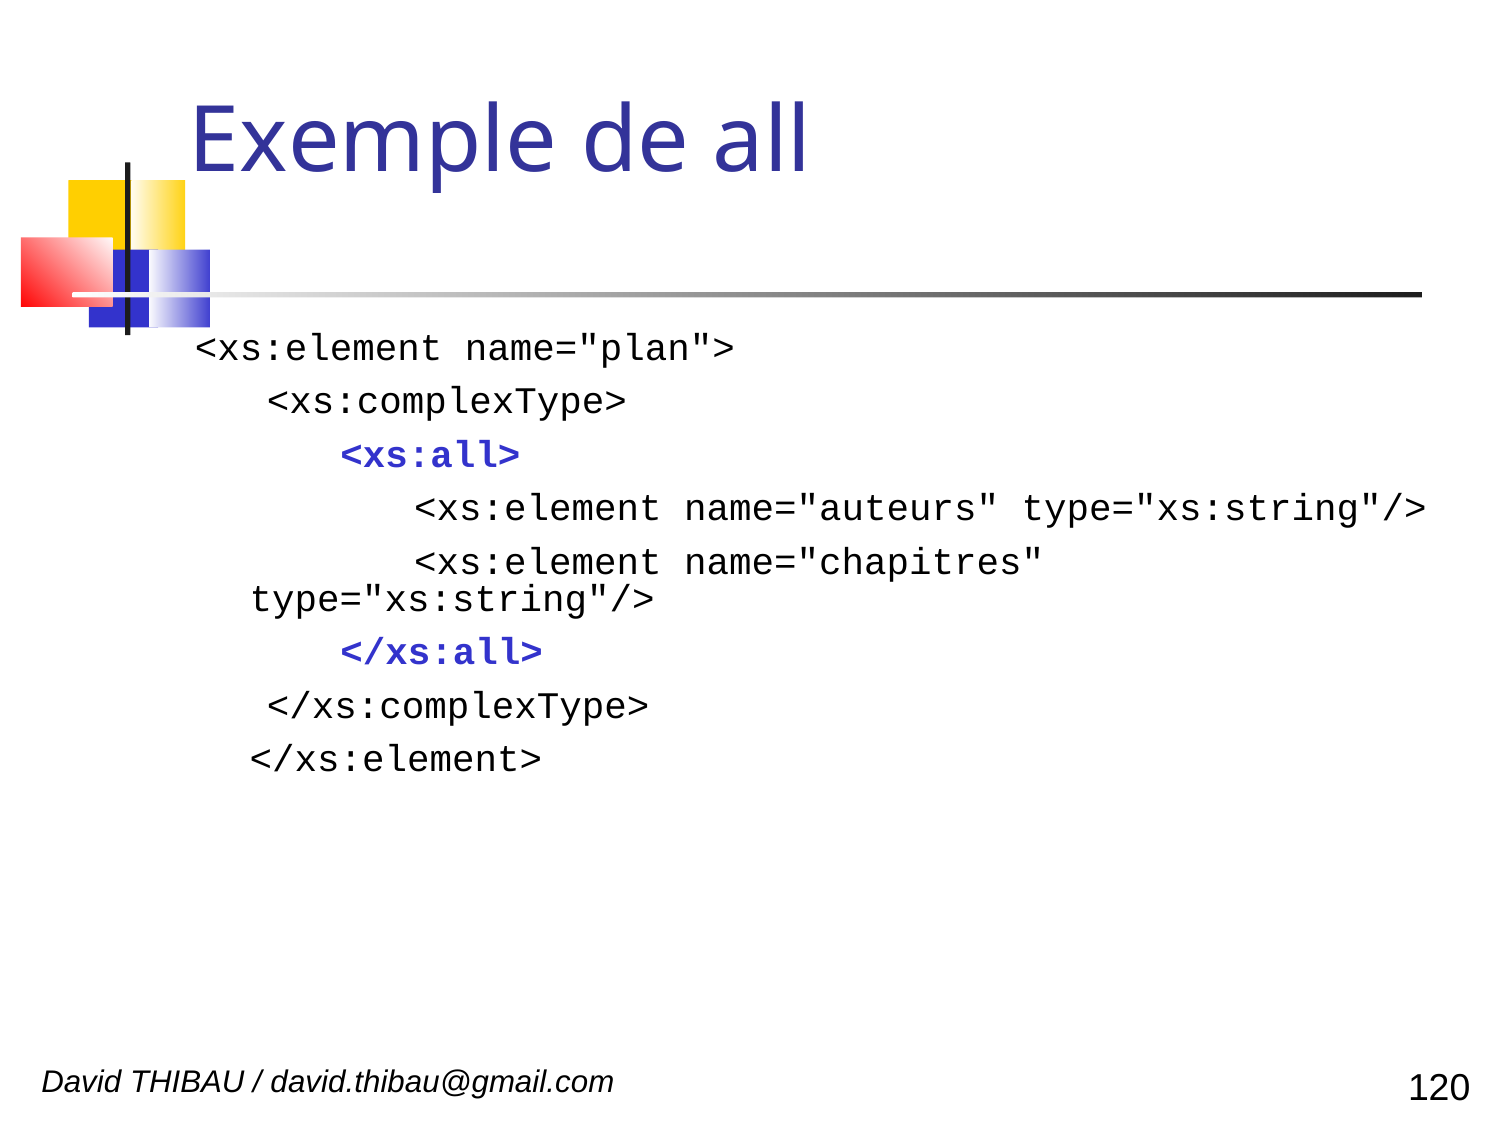

# Exemple de all
<xs:element name="plan">
		<xs:complexType>
			<xs:all>
				<xs:element name="auteurs" type="xs:string"/>
				<xs:element name="chapitres" type="xs:string"/>
			</xs:all>
		</xs:complexType>
	</xs:element>